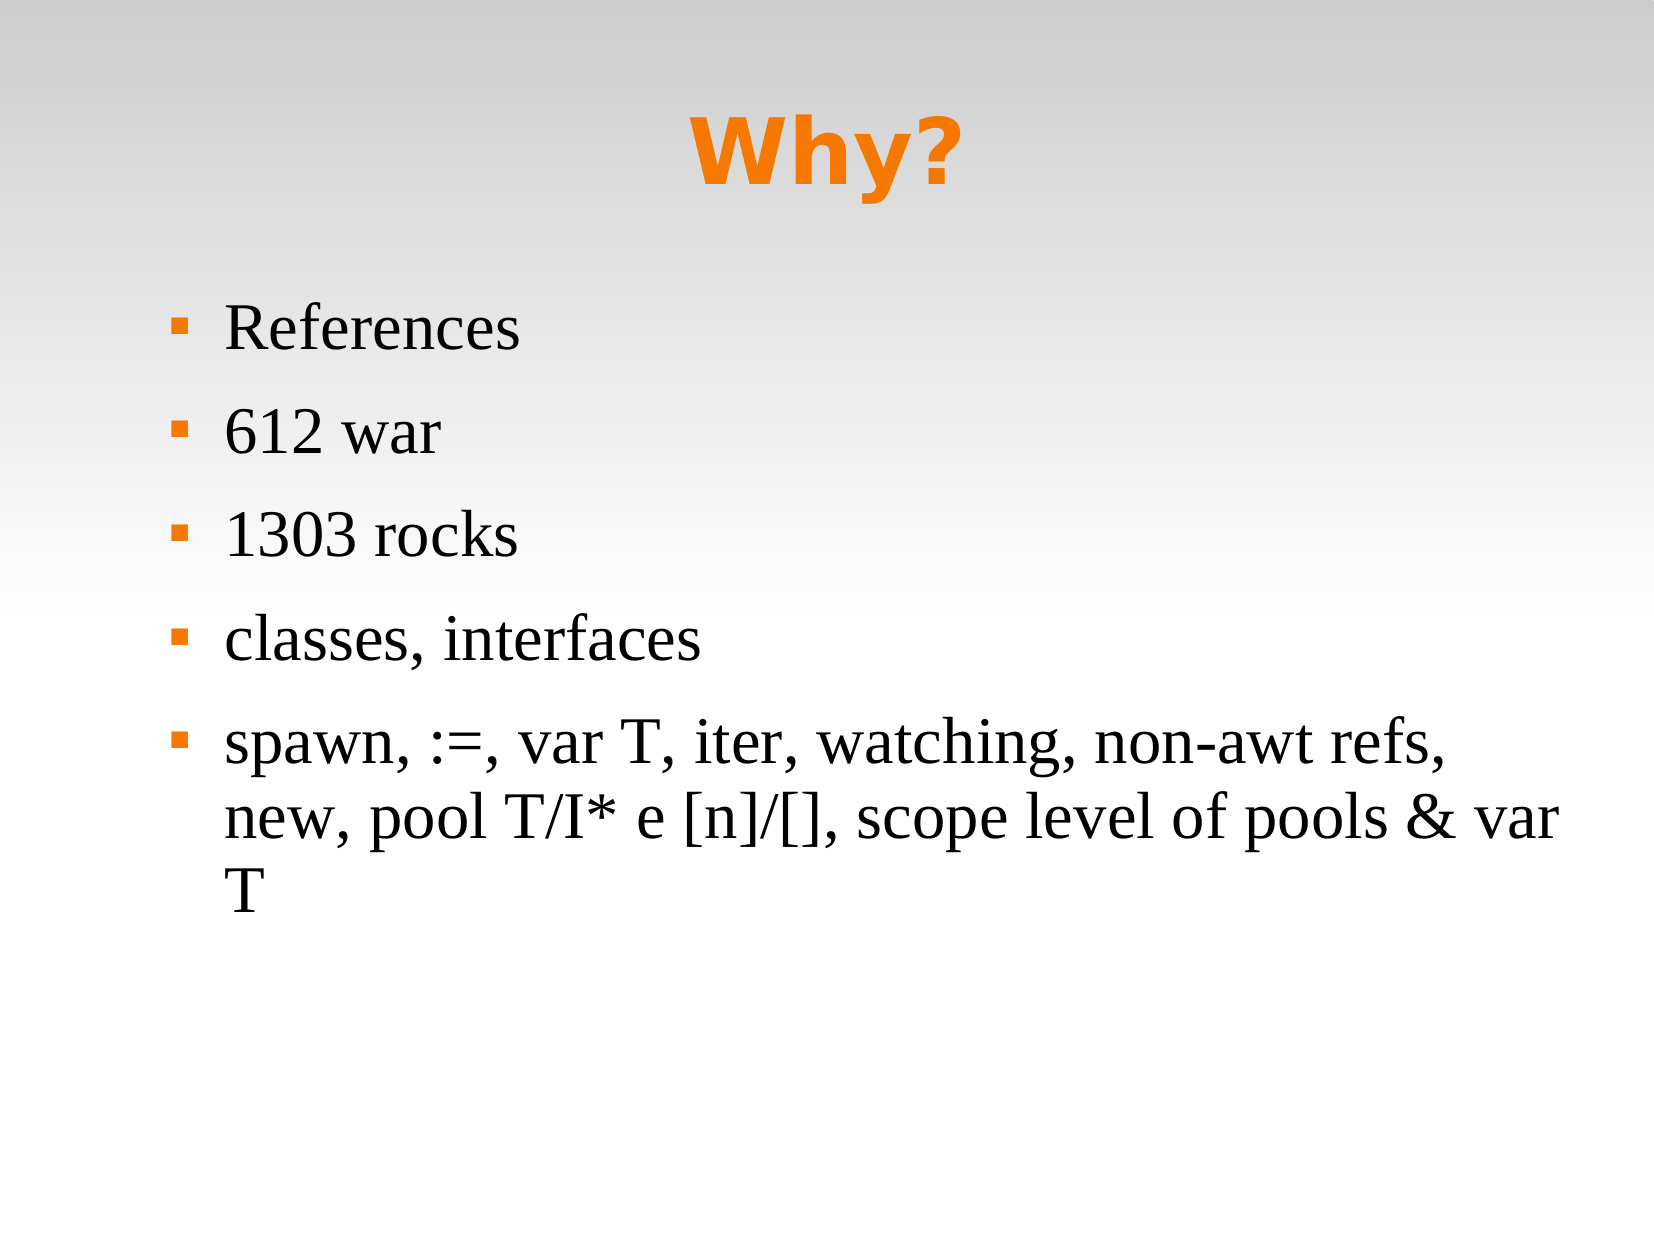

# Why?
References
612 war
1303 rocks
classes, interfaces
spawn, :=, var T, iter, watching, non-awt refs, new, pool T/I* e [n]/[], scope level of pools & var T